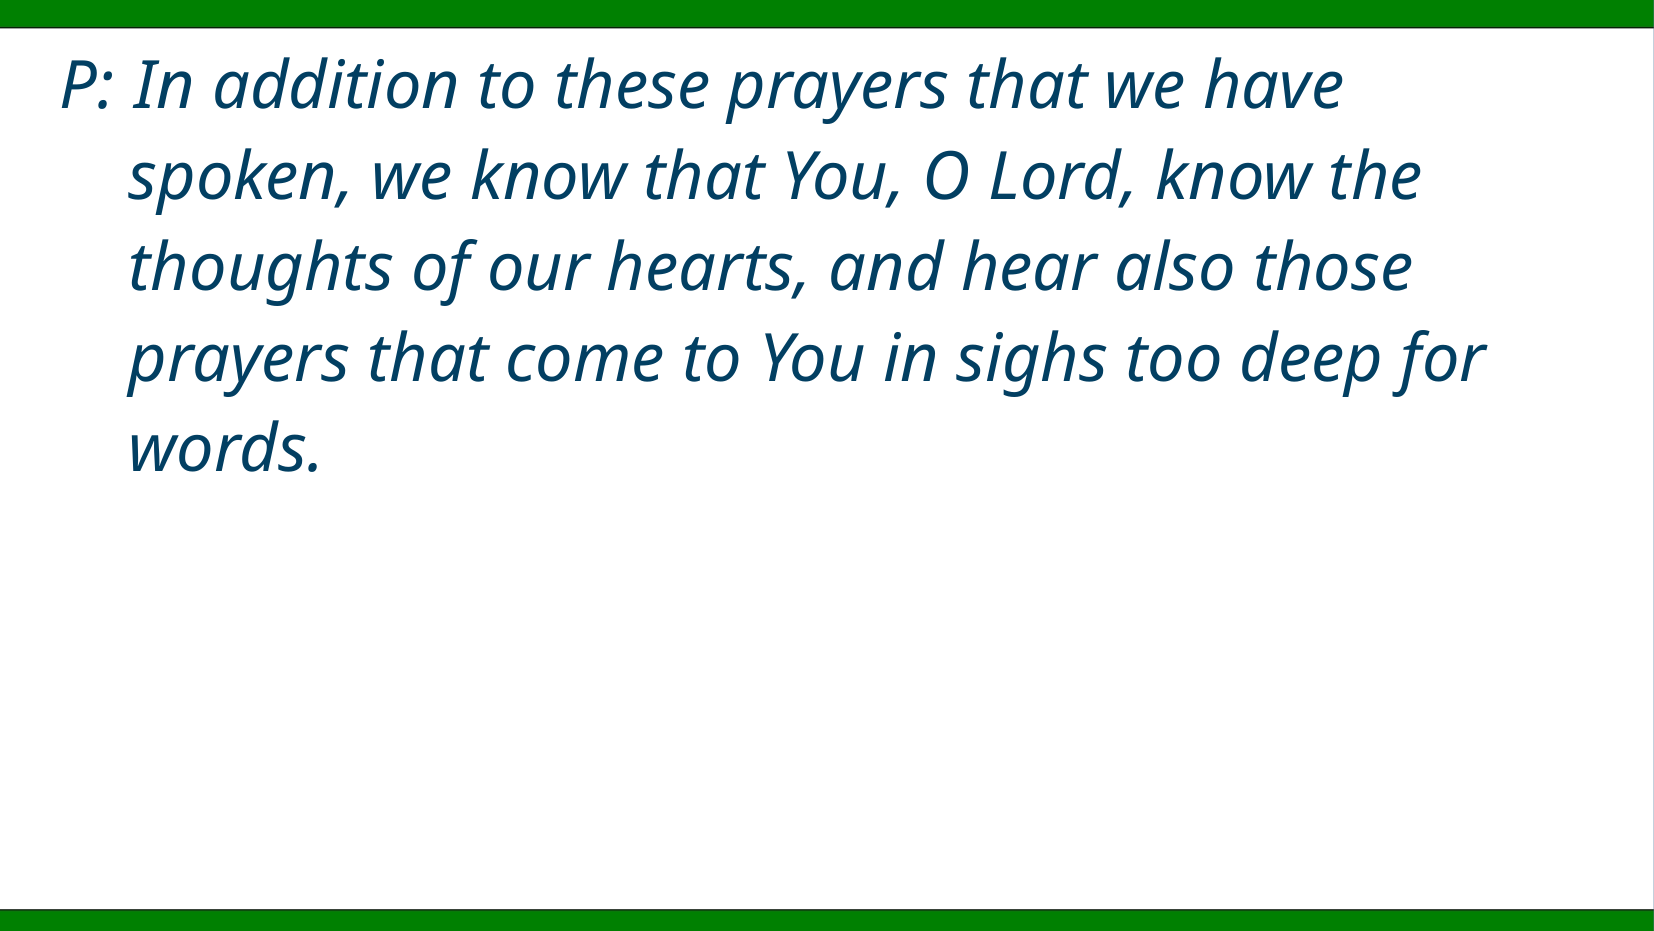

P:	In addition to these prayers that we have
 spoken, we know that You, O Lord, know the
 thoughts of our hearts, and hear also those
 prayers that come to You in sighs too deep for
 words.